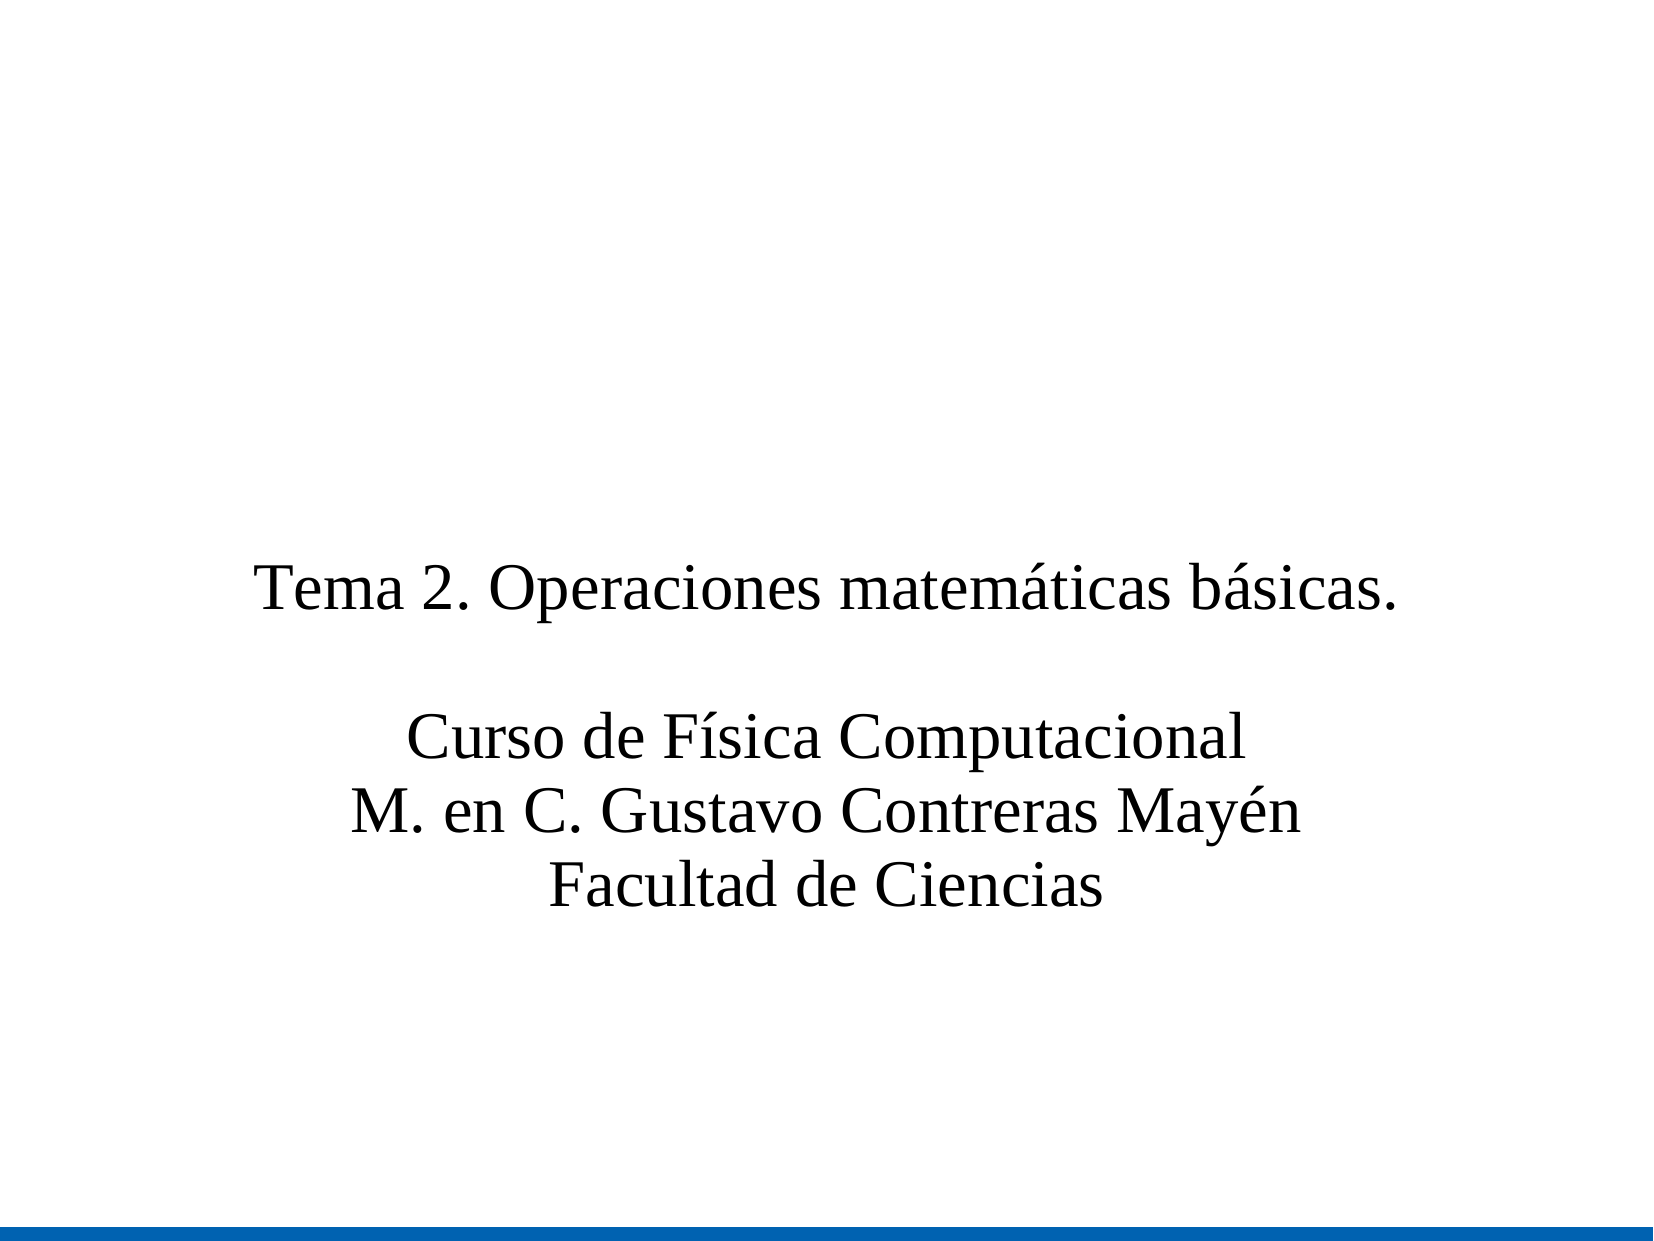

#
Tema 2. Operaciones matemáticas básicas.
Curso de Física Computacional
M. en C. Gustavo Contreras Mayén
Facultad de Ciencias